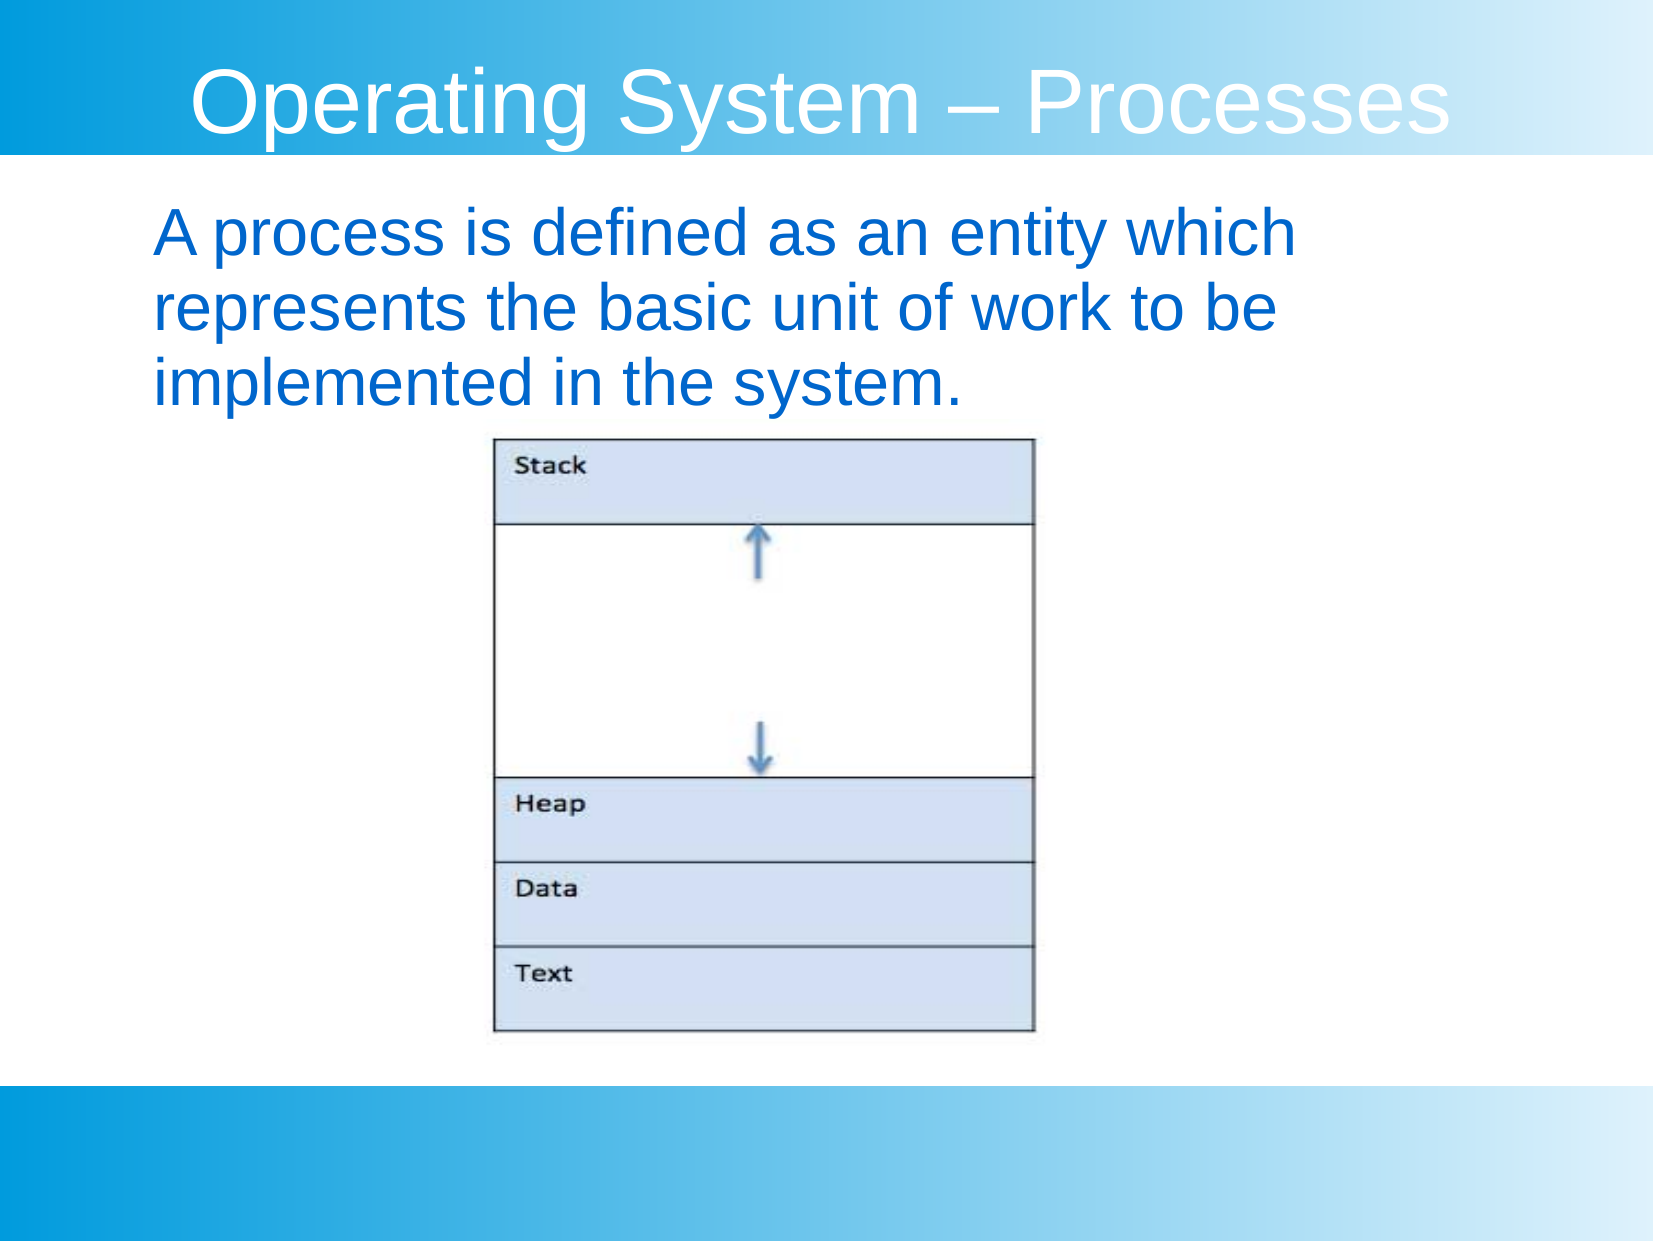

# Operating System – Processes
A process is defined as an entity which represents the basic unit of work to be implemented in the system.